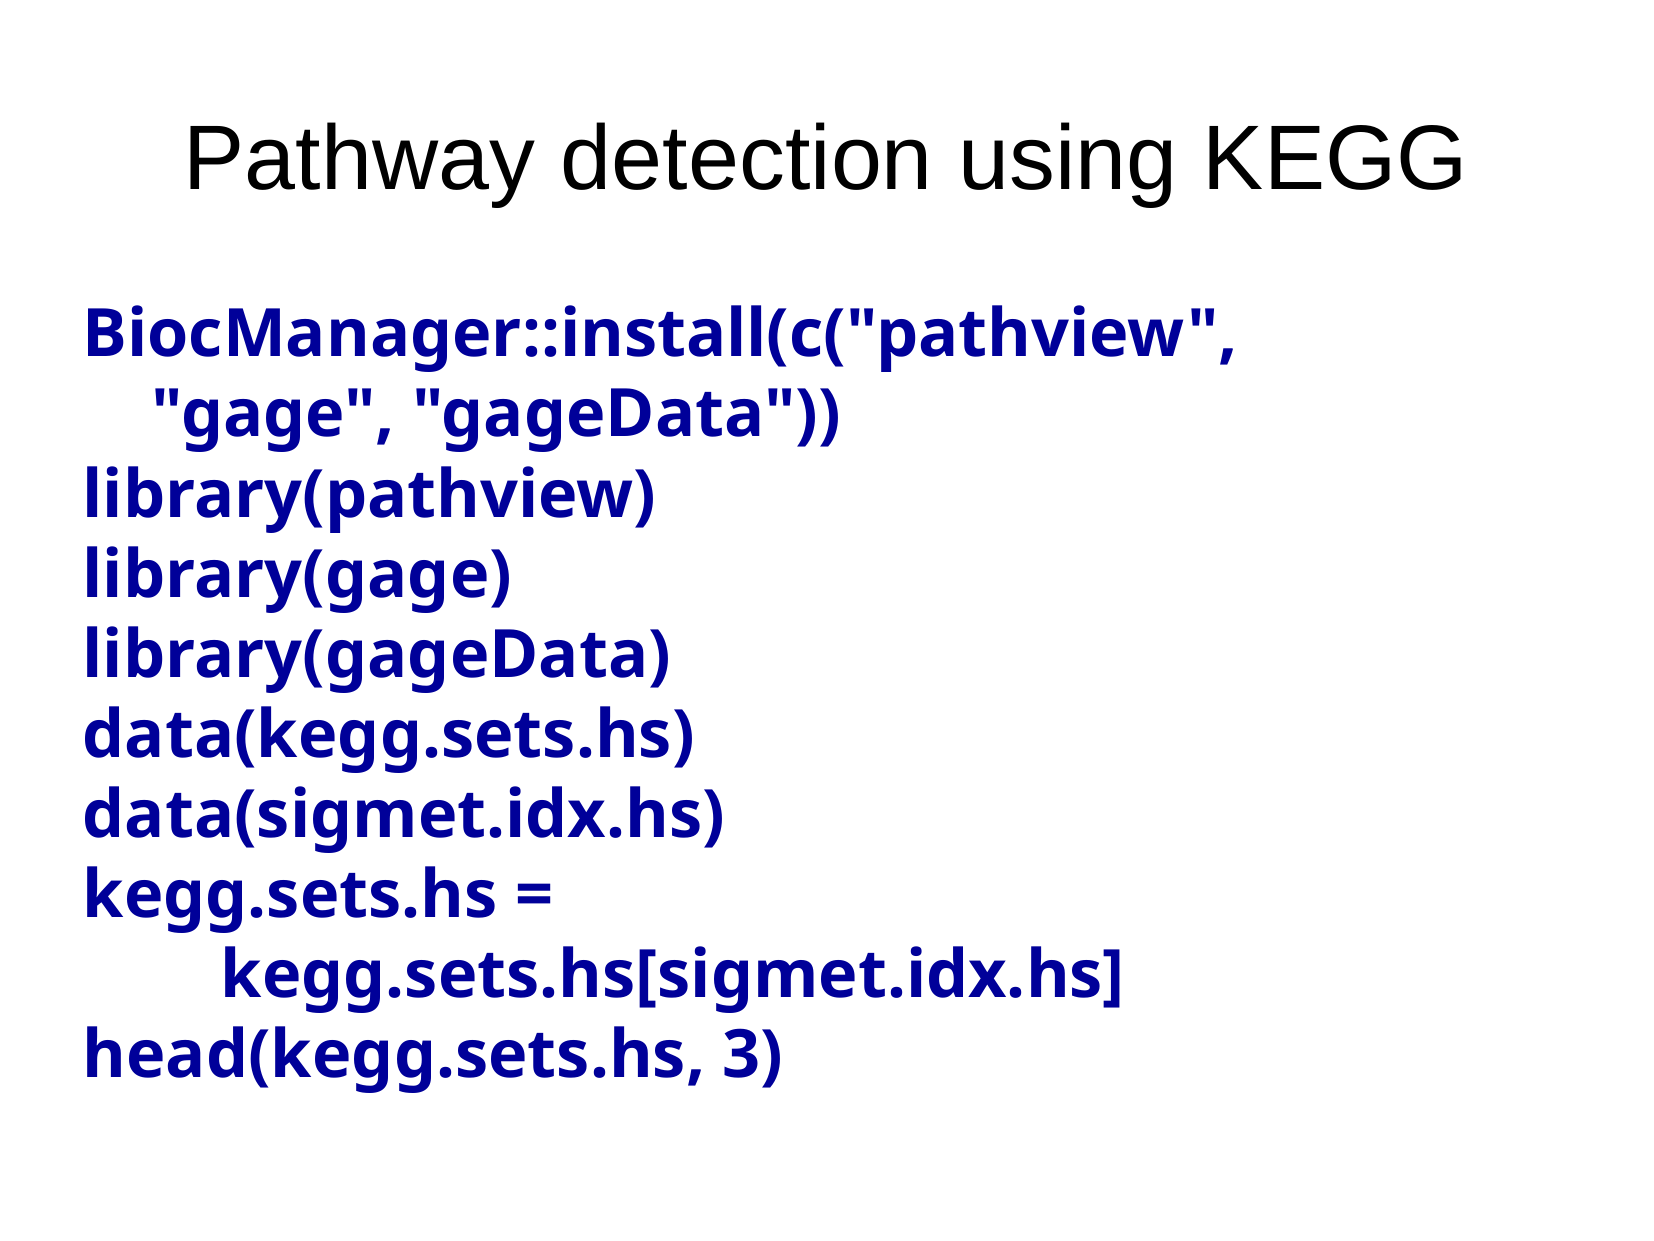

Pathway detection using KEGG
BiocManager::install(c("pathview",
 "gage", "gageData"))
library(pathview)
library(gage)
library(gageData)
data(kegg.sets.hs)
data(sigmet.idx.hs)
kegg.sets.hs =
 kegg.sets.hs[sigmet.idx.hs]
head(kegg.sets.hs, 3)